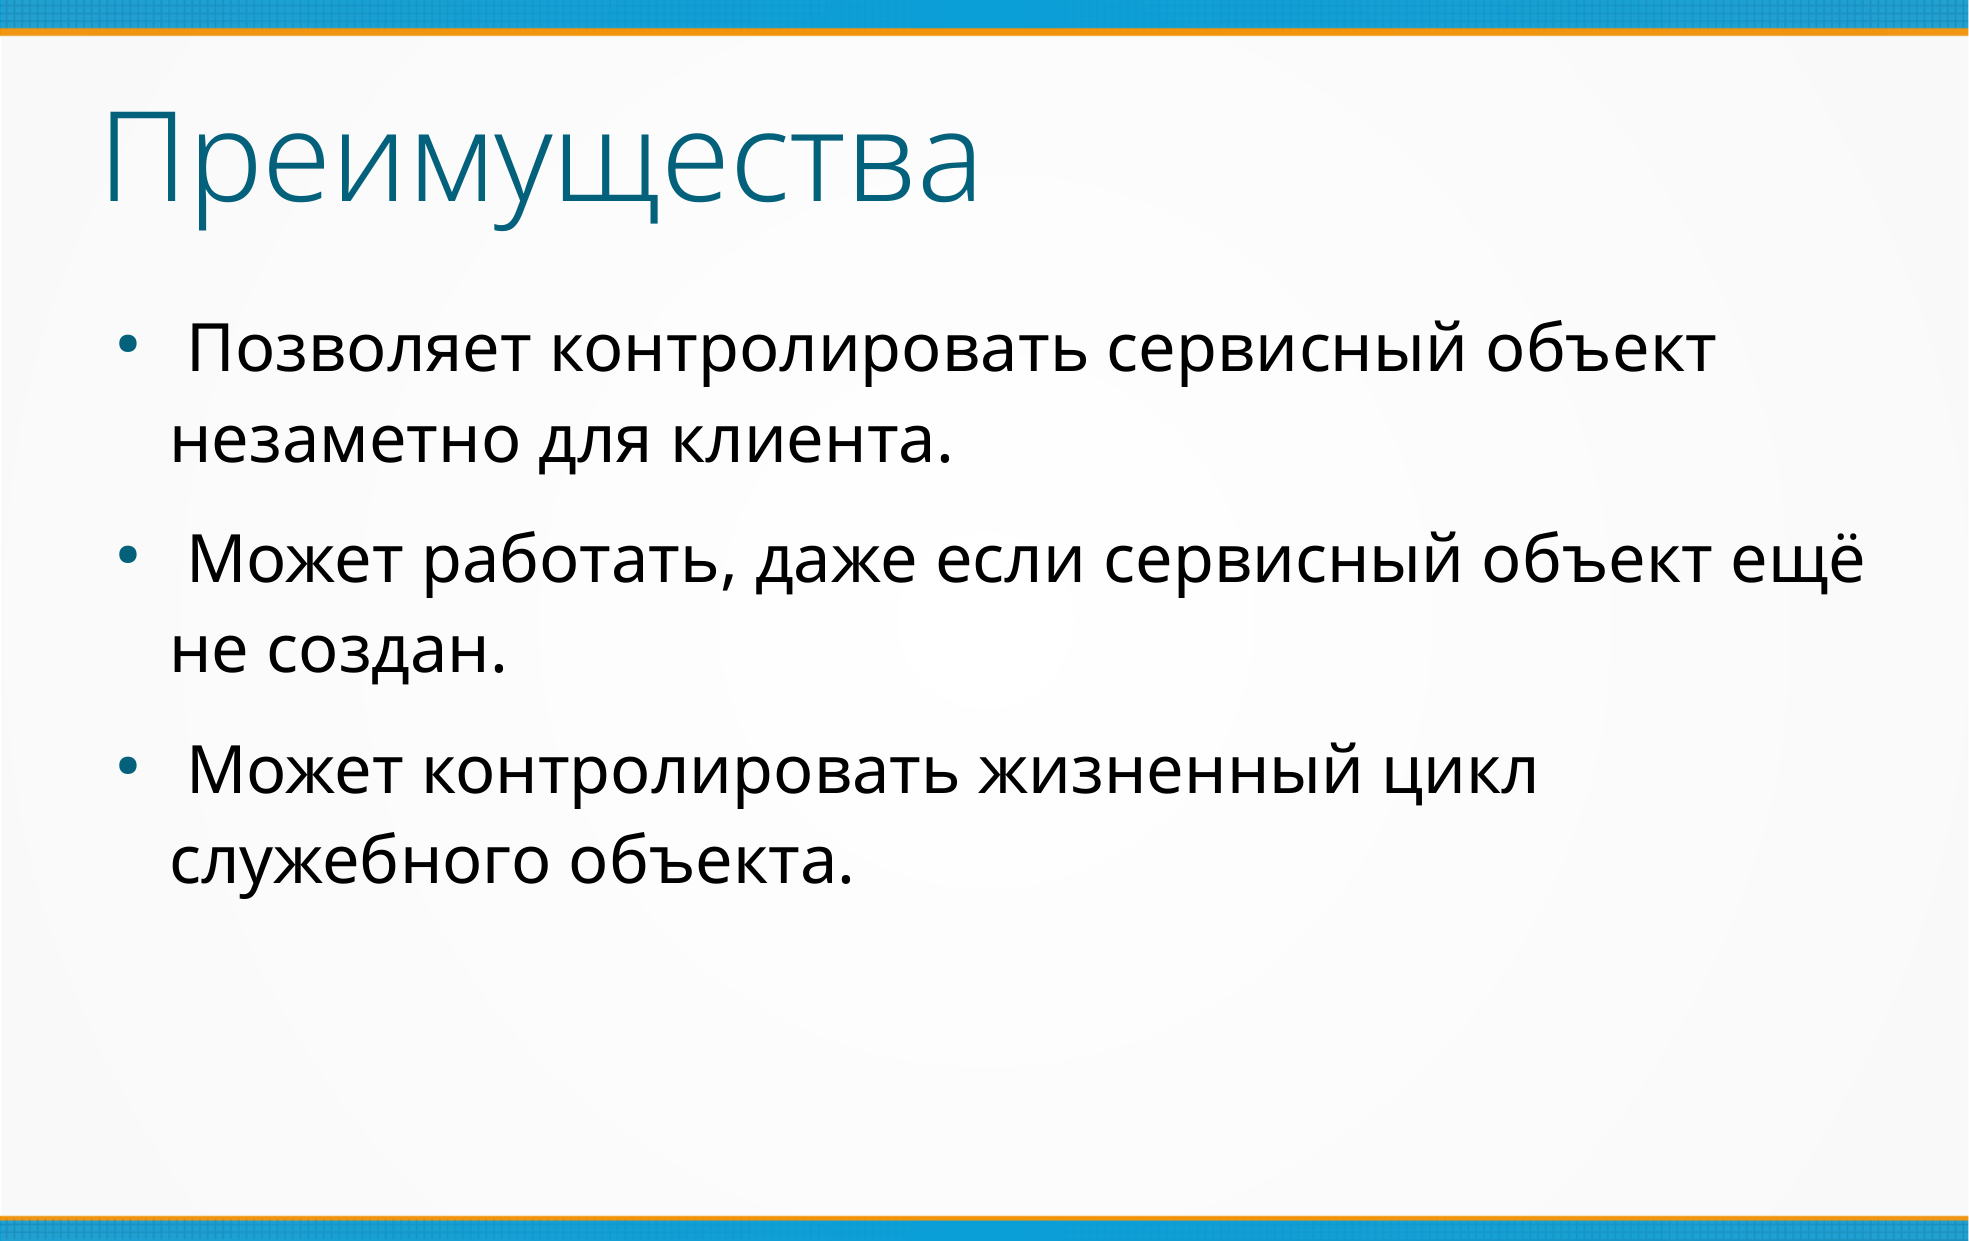

# Преимущества
 Позволяет контролировать сервисный объект незаметно для клиента.
 Может работать, даже если сервисный объект ещё не создан.
 Может контролировать жизненный цикл служебного объекта.